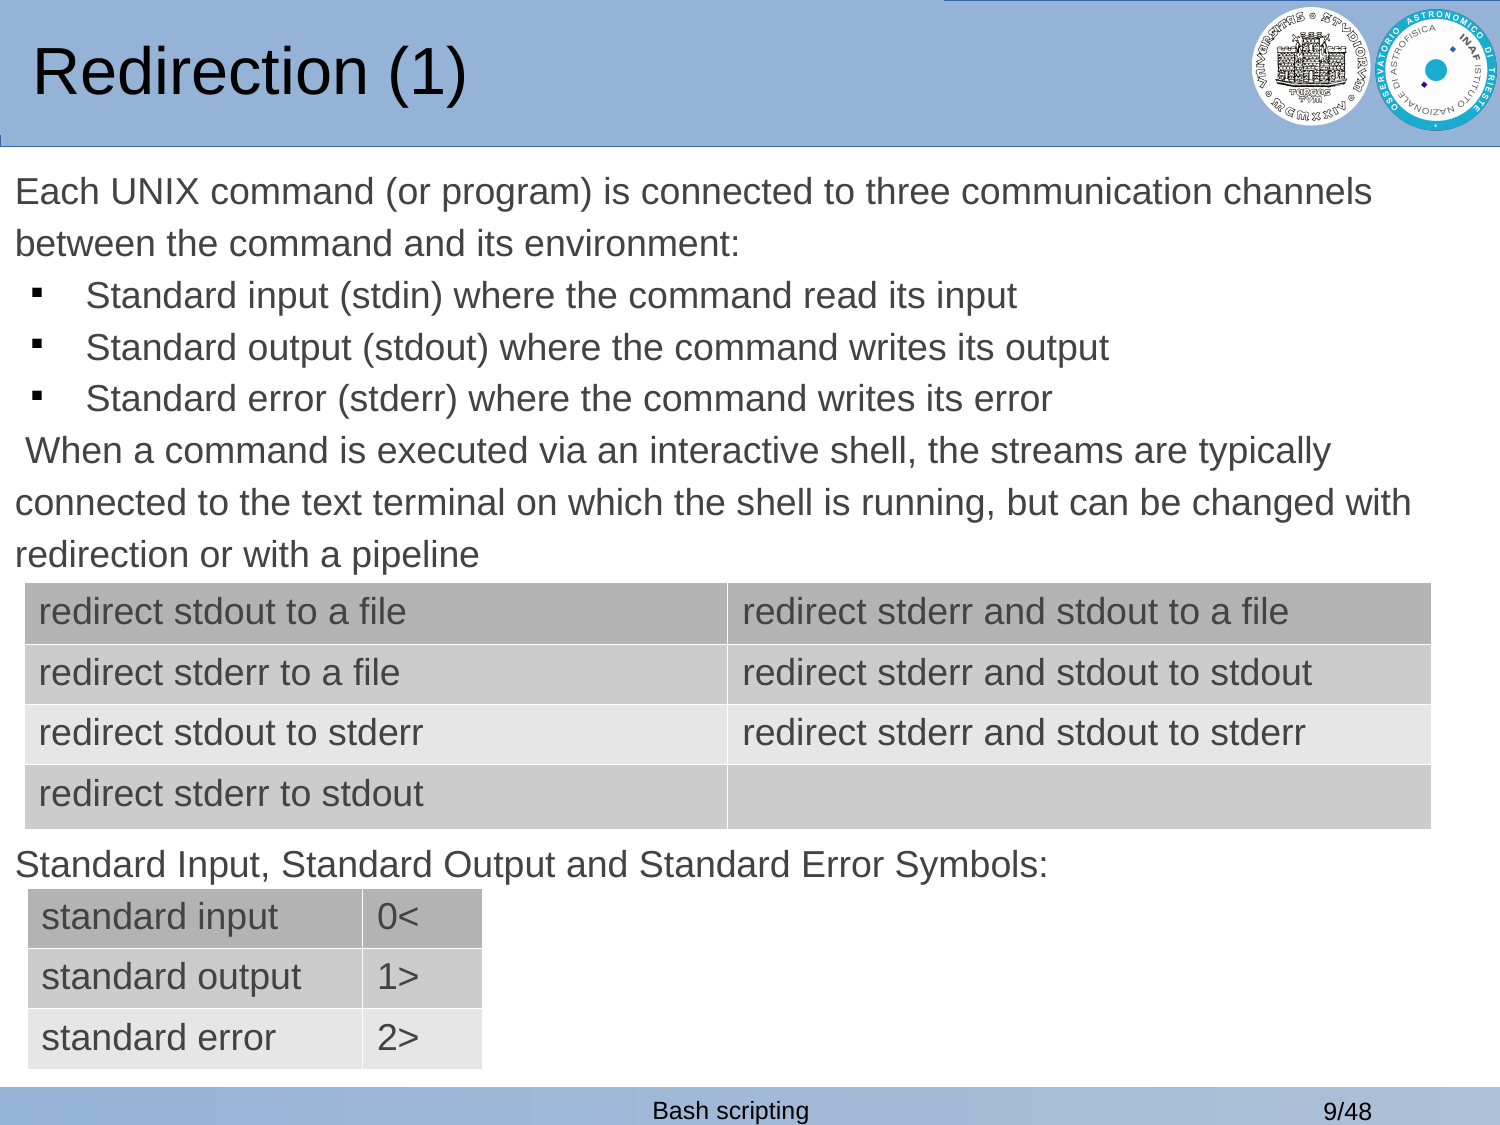

# Traditional service delivery
Redirection (1)
Each UNIX command (or program) is connected to three communication channels between the command and its environment:
Standard input (stdin) where the command read its input
Standard output (stdout) where the command writes its output
Standard error (stderr) where the command writes its error
 When a command is executed via an interactive shell, the streams are typically connected to the text terminal on which the shell is running, but can be changed with redirection or with a pipeline
Standard Input, Standard Output and Standard Error Symbols:
| redirect stdout to a file | redirect stderr and stdout to a file |
| --- | --- |
| redirect stderr to a file | redirect stderr and stdout to stdout |
| redirect stdout to stderr | redirect stderr and stdout to stderr |
| redirect stderr to stdout | |
| standard input | 0< |
| --- | --- |
| standard output | 1> |
| standard error | 2> |